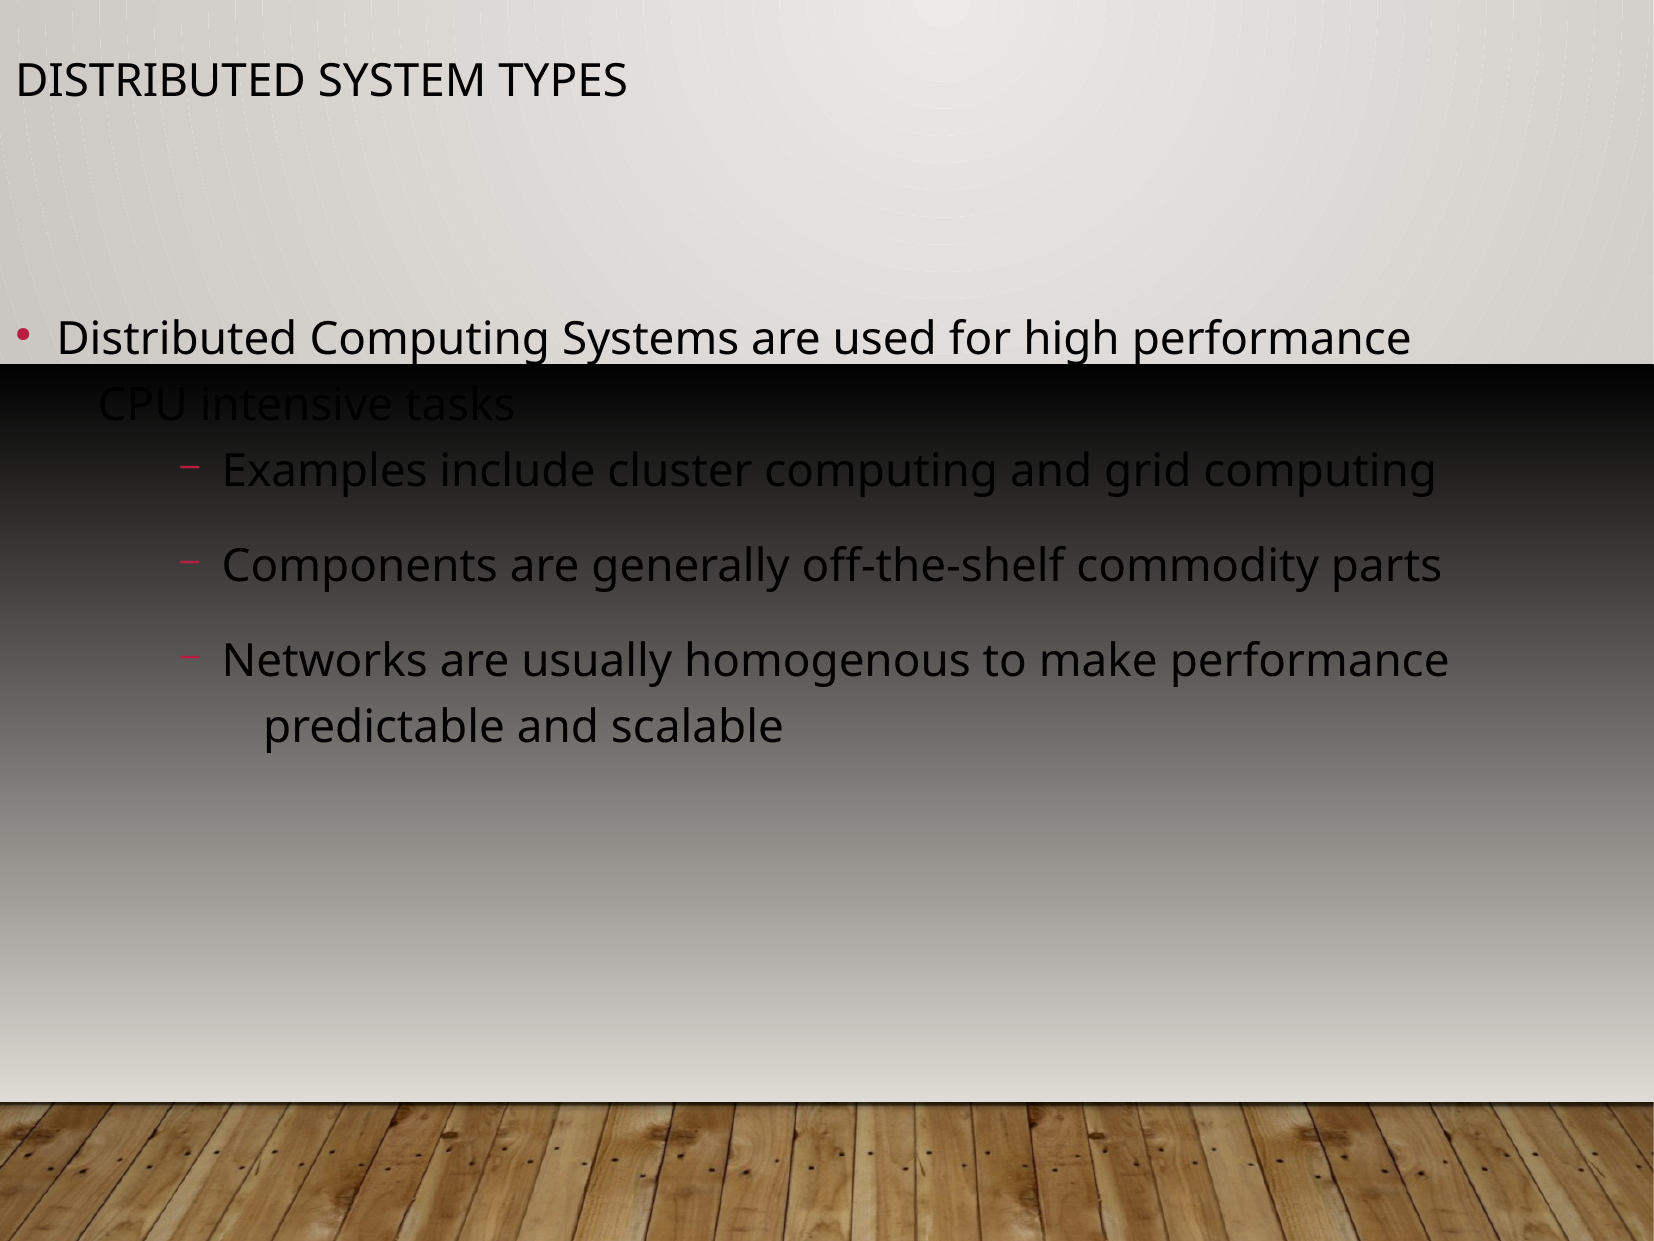

# Distributed System Types
Distributed Computing Systems are used for high performance CPU intensive tasks
Examples include cluster computing and grid computing
Components are generally off-the-shelf commodity parts
Networks are usually homogenous to make performance predictable and scalable